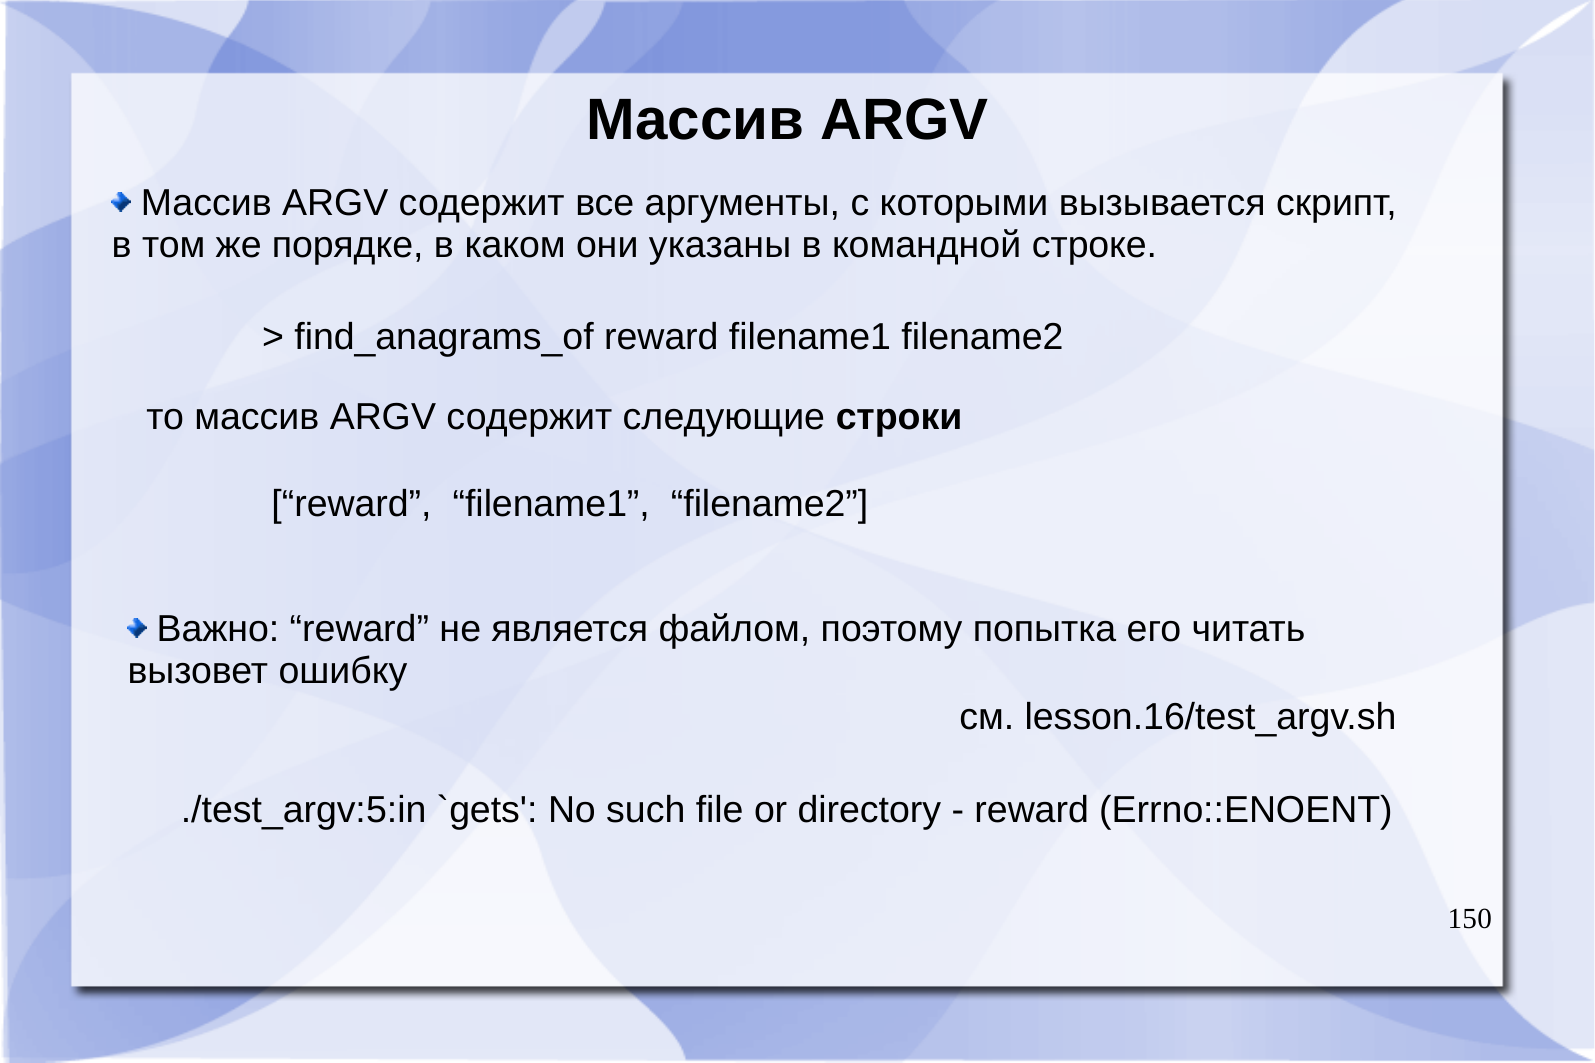

# Массив ARGV
 Массив ARGV содержит все аргументы, с которыми вызывается скрипт, в том же порядке, в каком они указаны в командной строке.
> find_anagrams_of reward filename1 filename2
то массив ARGV содержит следующие строки
[“reward”, “filename1”, “filename2”]
 Важно: “reward” не является файлом, поэтому попытка его читать вызовет ошибку
см. lesson.16/test_argv.sh
./test_argv:5:in `gets': No such file or directory - reward (Errno::ENOENT)
150